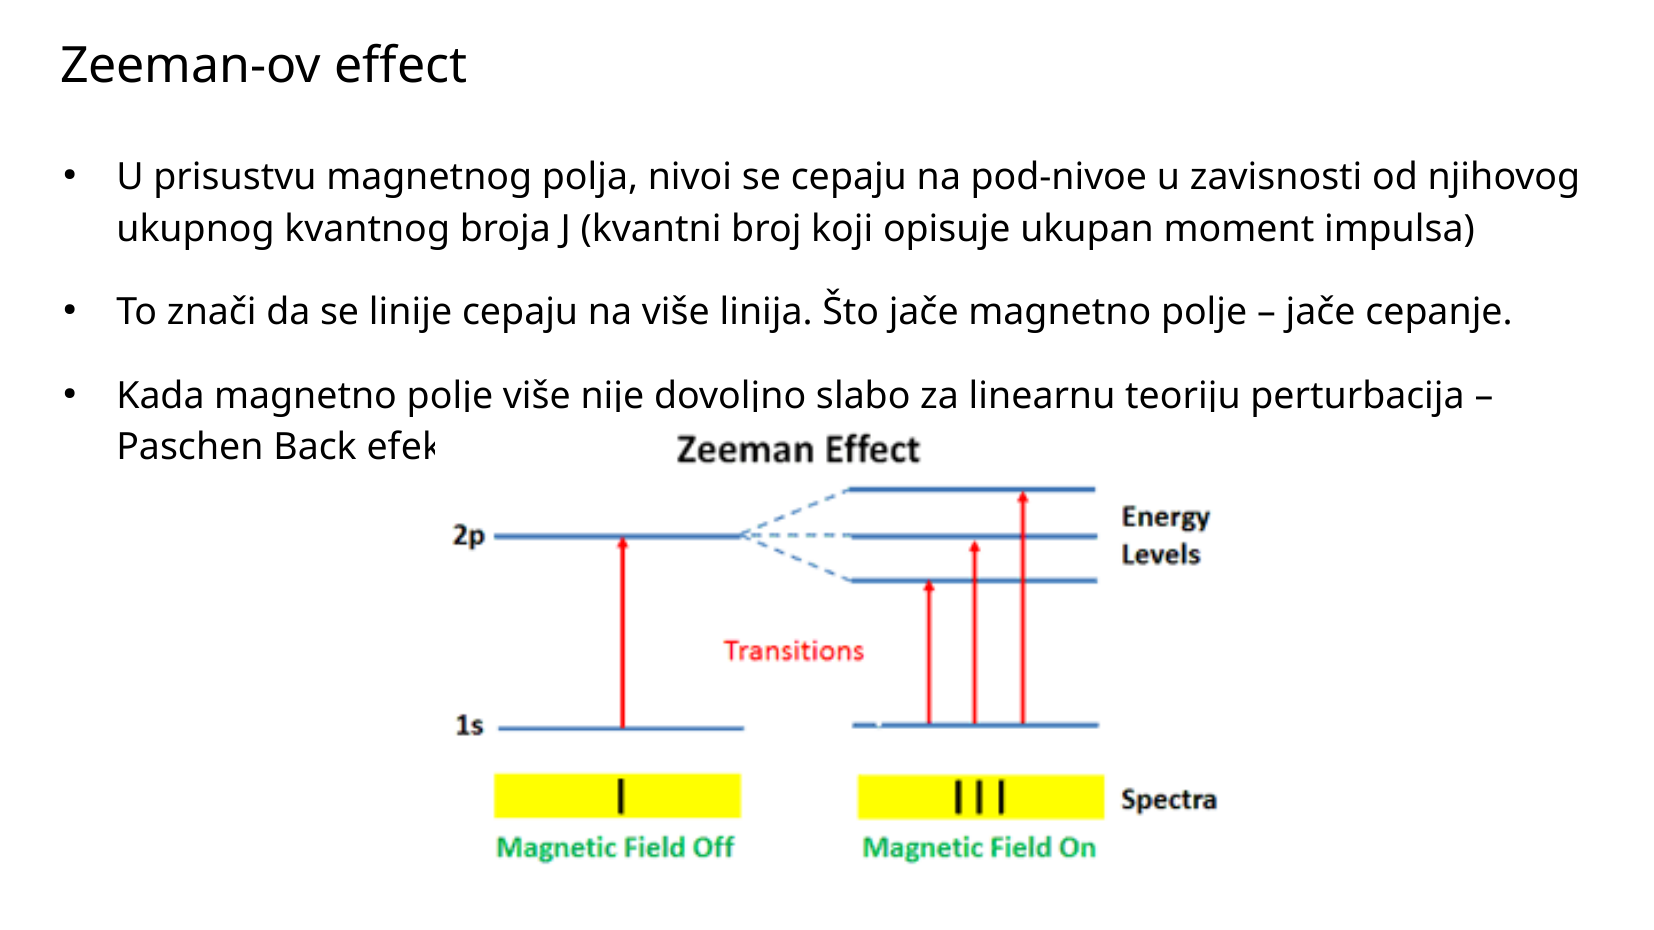

# Zeeman-ov effect
U prisustvu magnetnog polja, nivoi se cepaju na pod-nivoe u zavisnosti od njihovog ukupnog kvantnog broja J (kvantni broj koji opisuje ukupan moment impulsa)
To znači da se linije cepaju na više linija. Što jače magnetno polje – jače cepanje.
Kada magnetno polje više nije dovoljno slabo za linearnu teoriju perturbacija – Paschen Back efekat